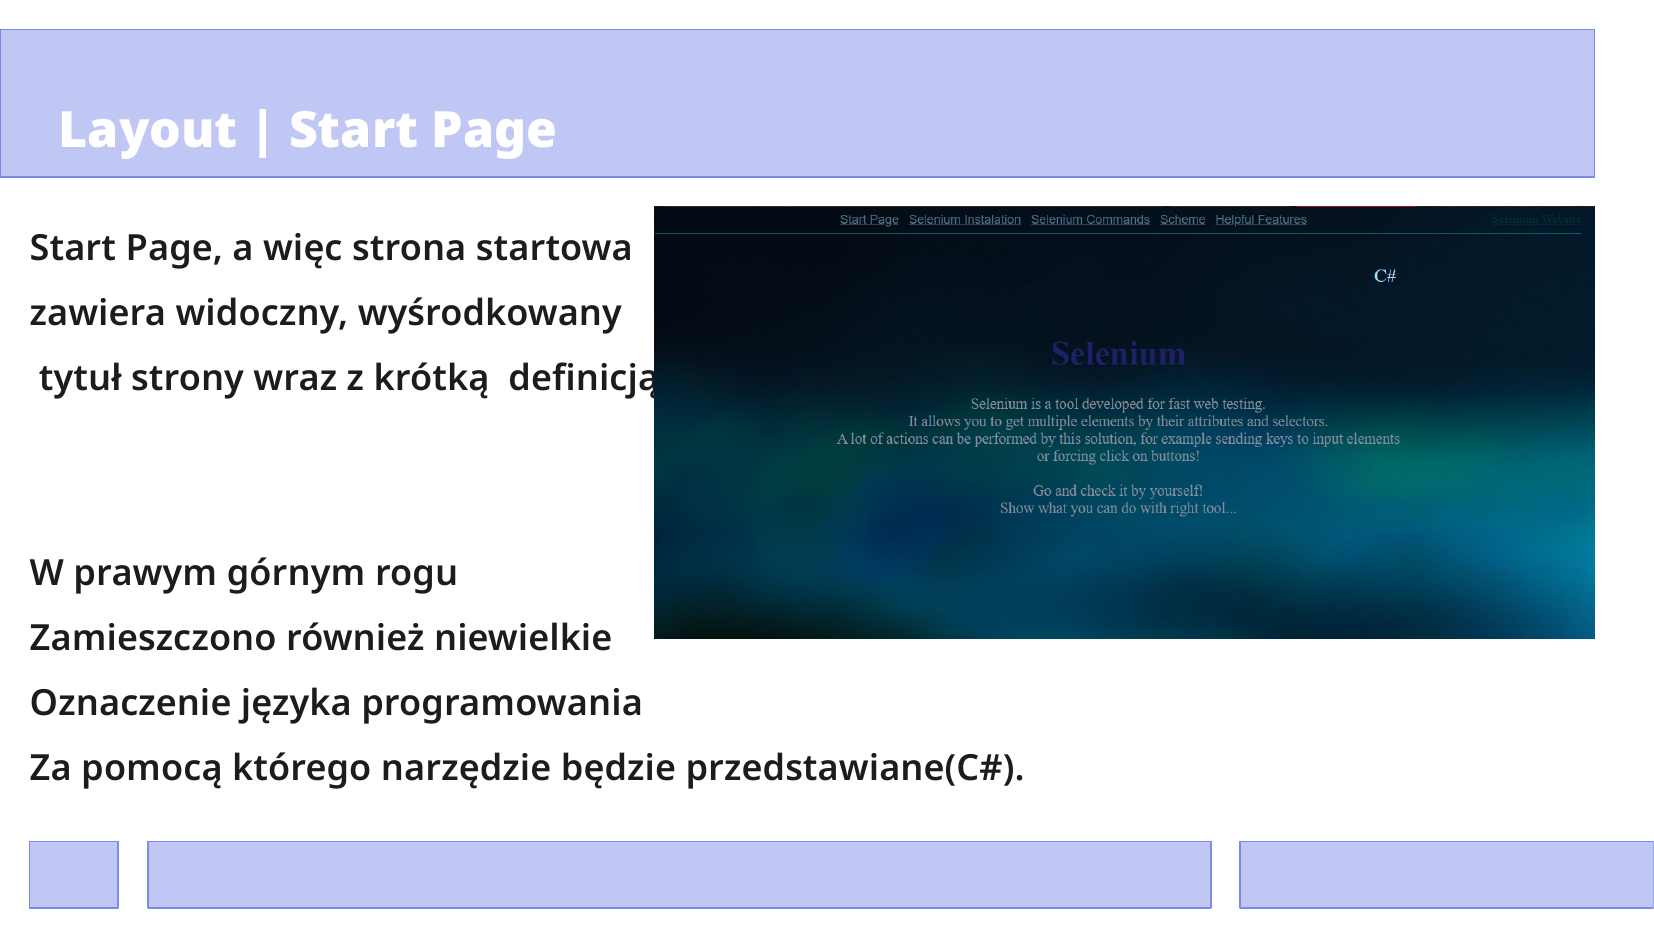

# Layout | Start Page
Start Page, a więc strona startowa
zawiera widoczny, wyśrodkowany
 tytuł strony wraz z krótką definicją.
W prawym górnym rogu
Zamieszczono również niewielkie
Oznaczenie języka programowania
Za pomocą którego narzędzie będzie przedstawiane(C#).